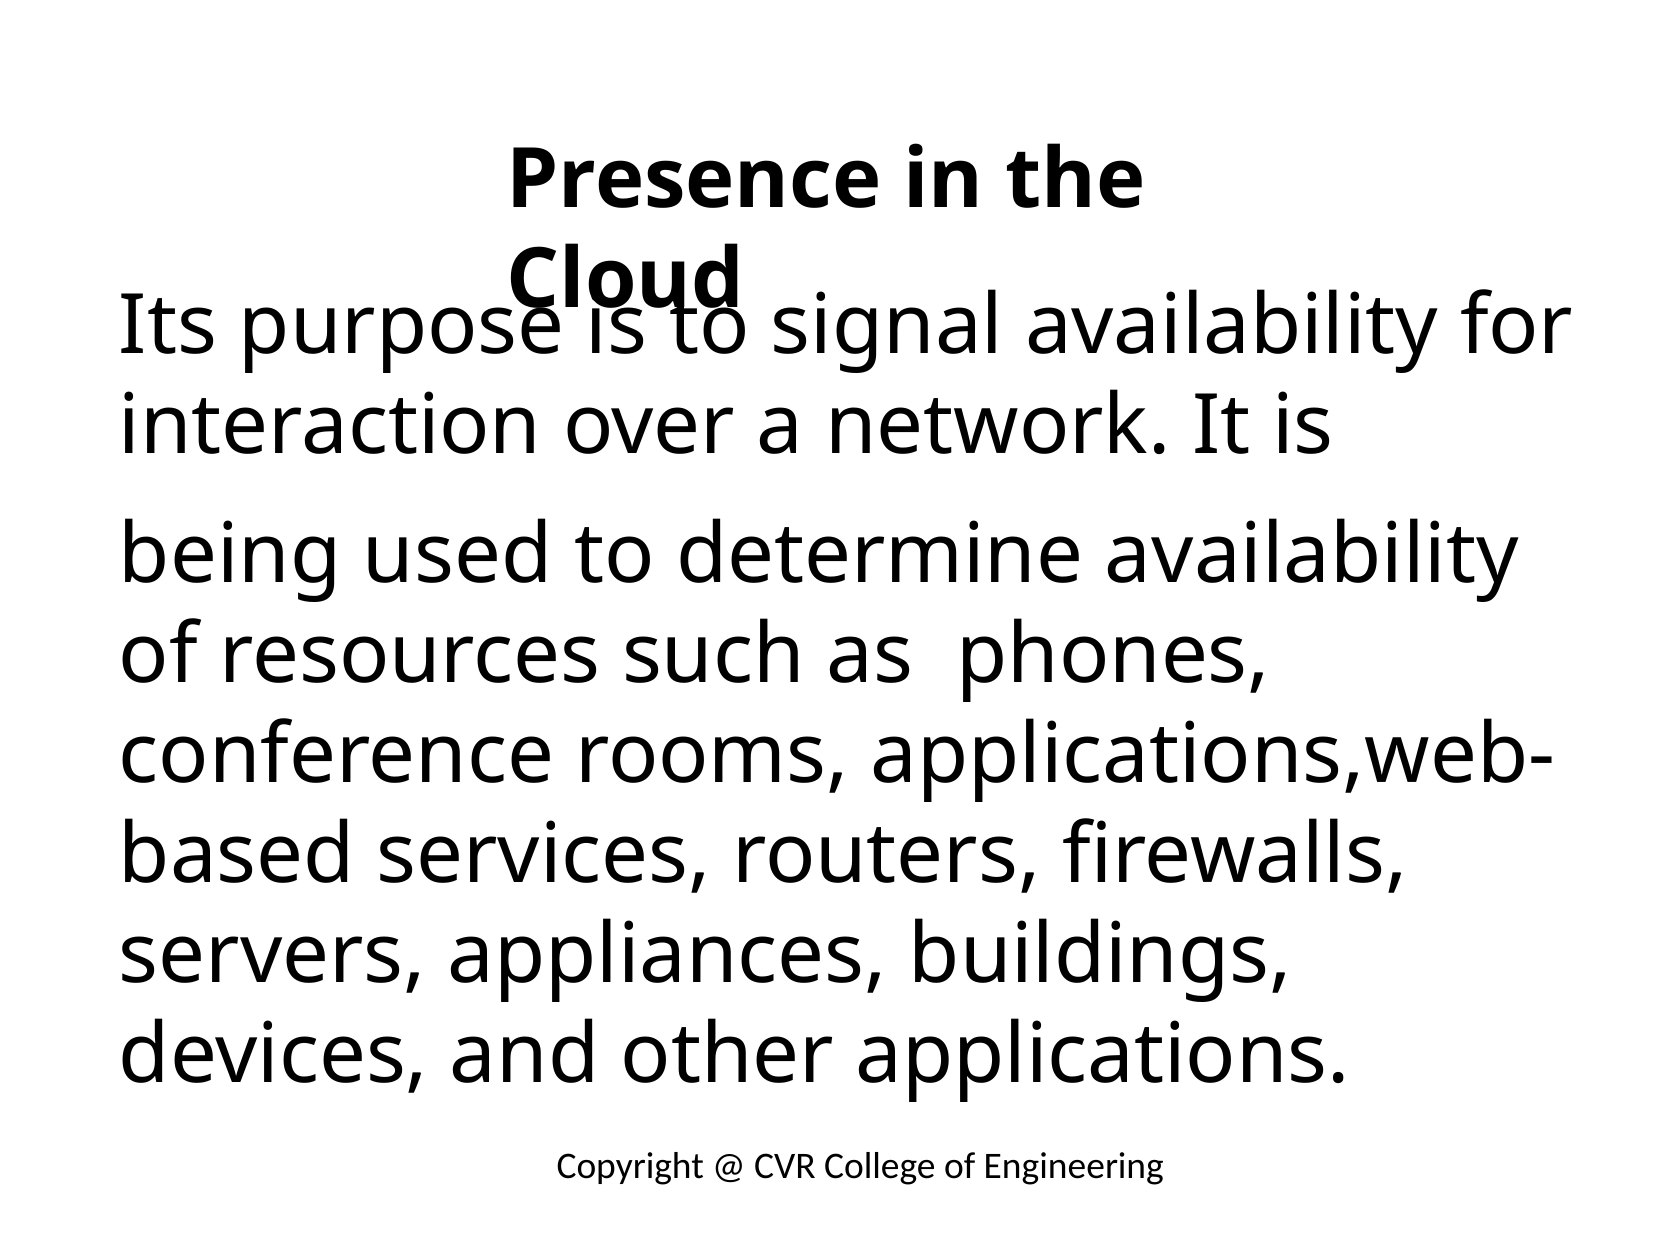

Presence in the Cloud
Its purpose is to signal availability for interaction over a network. It is
being used to determine availability of resources such as phones, conference rooms, applications,web-based services, routers, firewalls, servers, appliances, buildings, devices, and other applications.